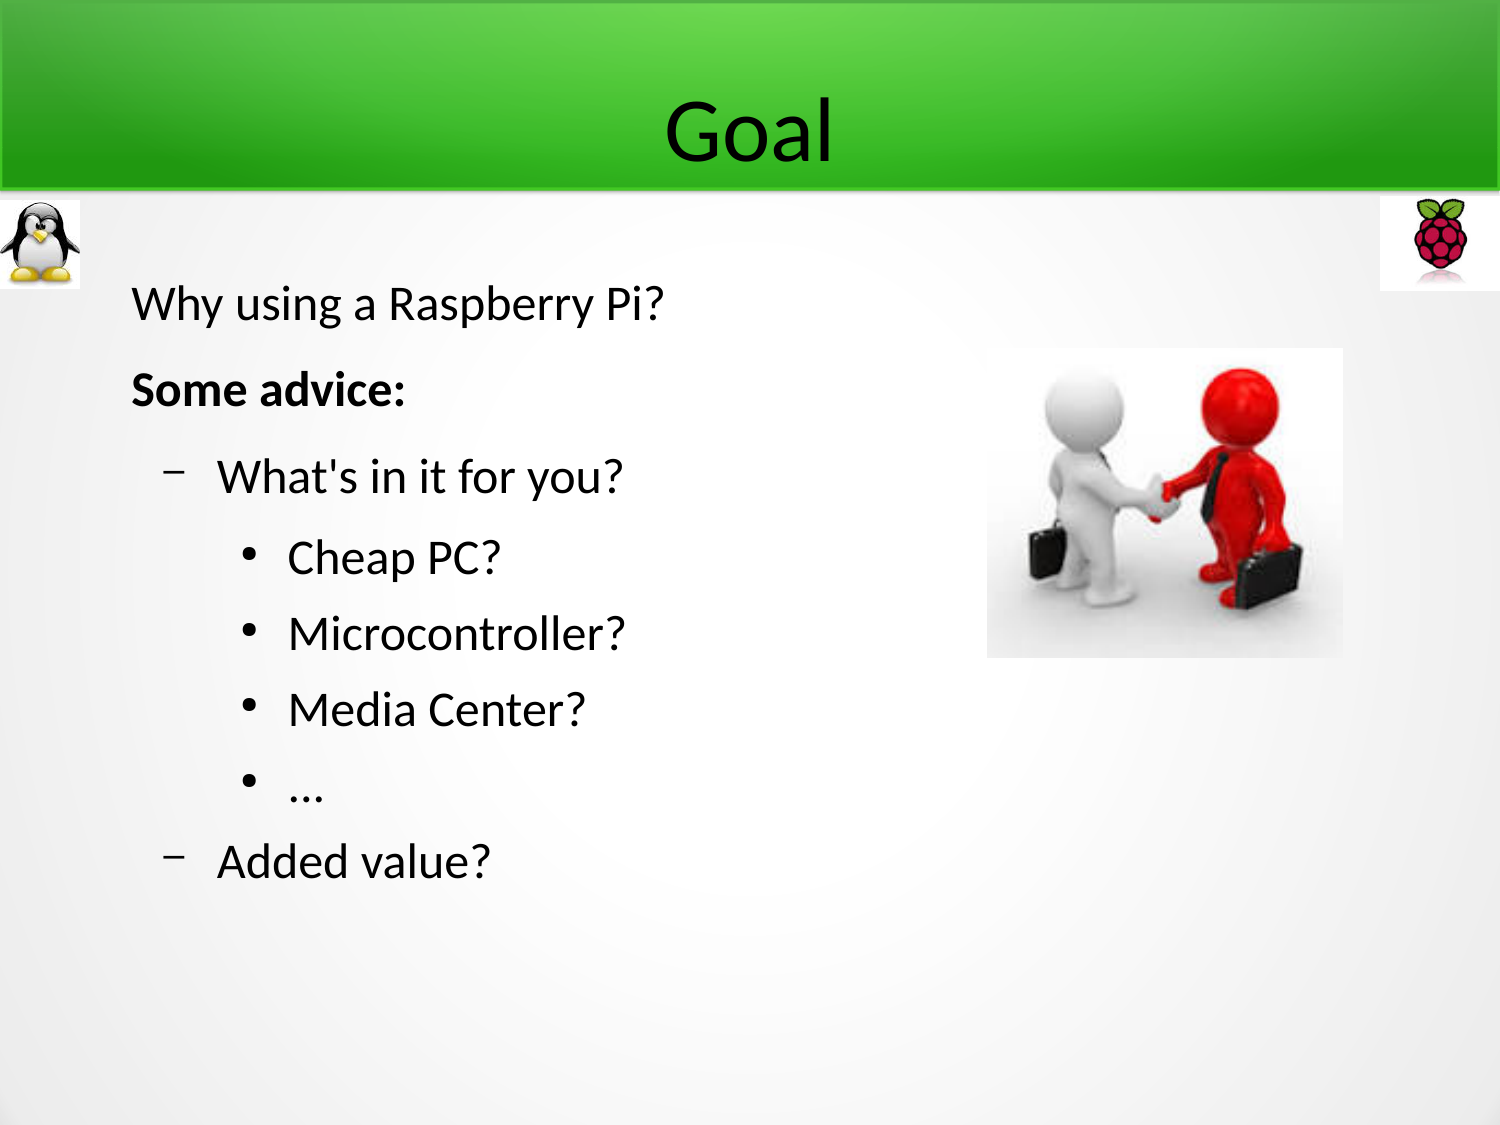

# Goal
Why using a Raspberry Pi?
Some advice:
What's in it for you?
Cheap PC?
Microcontroller?
Media Center?
...
Added value?